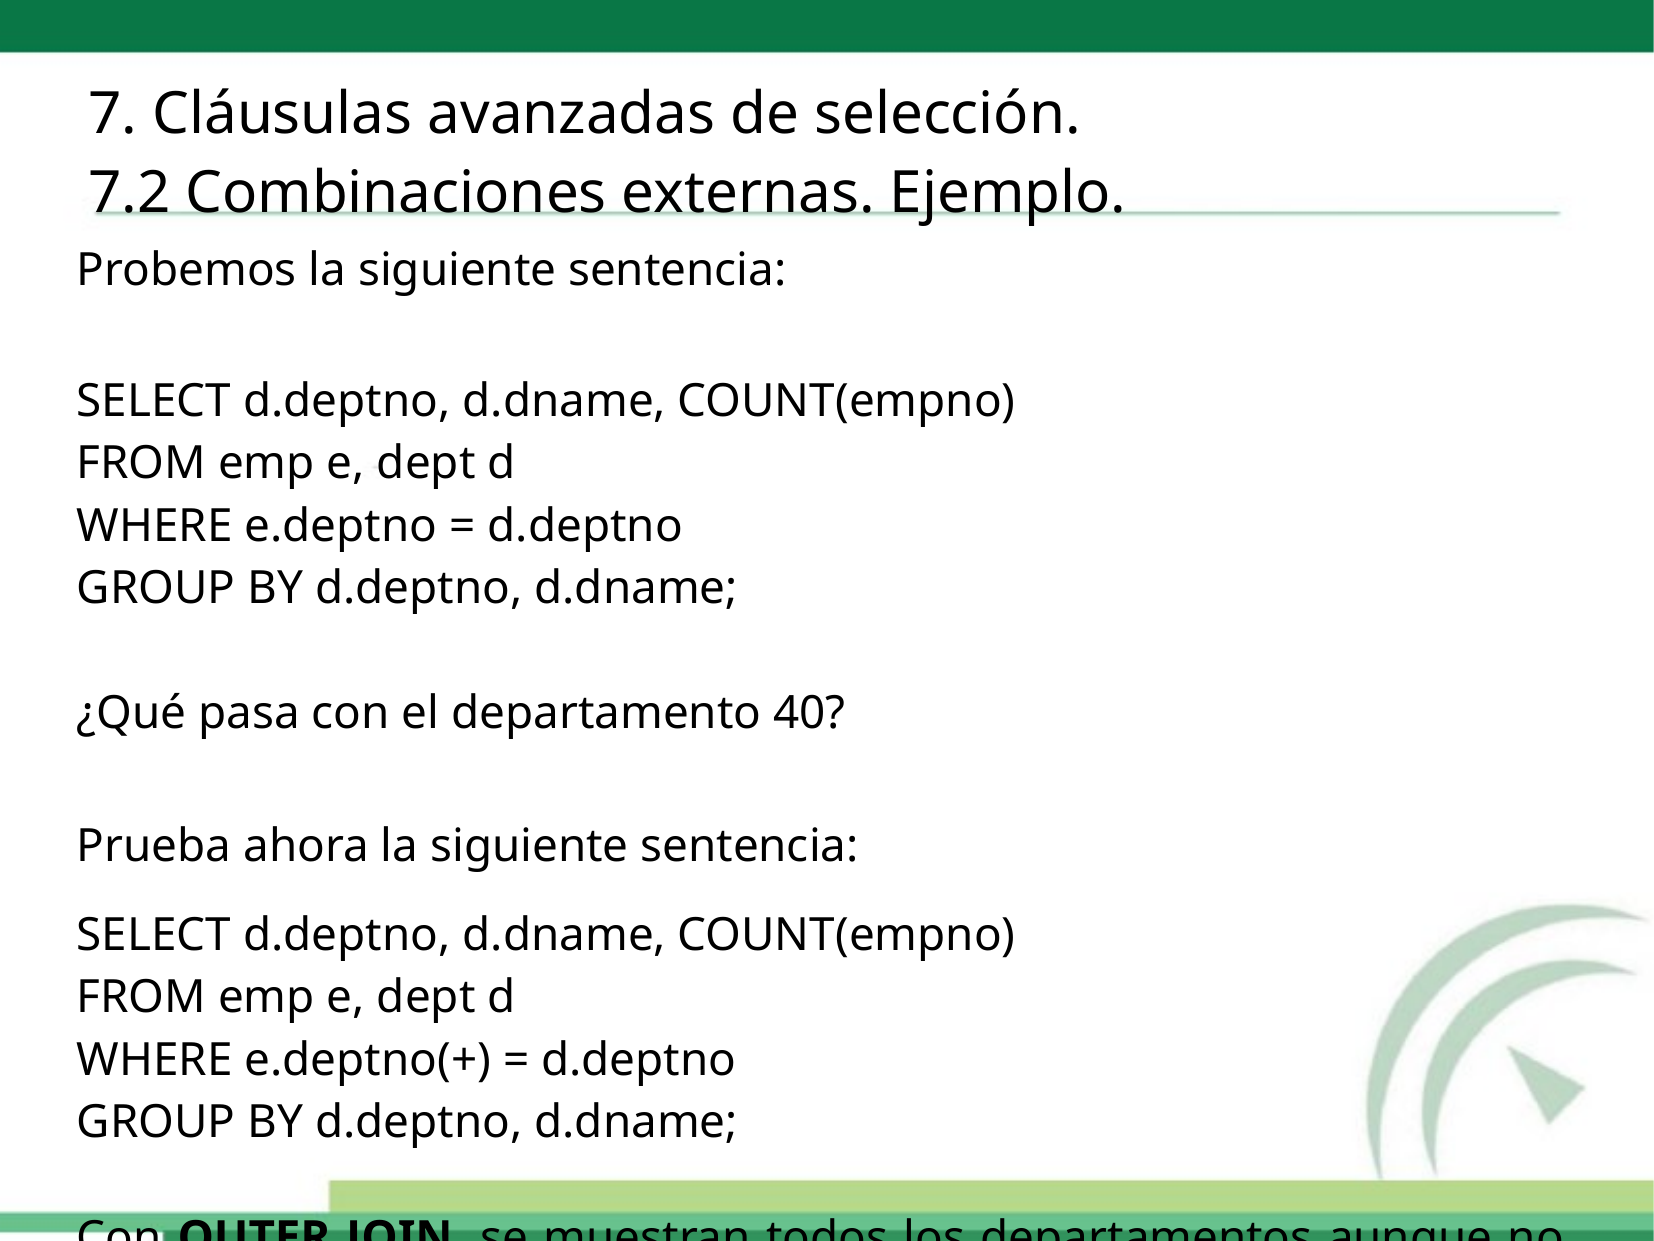

# 7. Cláusulas avanzadas de selección. 7.2 Combinaciones externas. Ejemplo.
Probemos la siguiente sentencia:
SELECT d.deptno, d.dname, COUNT(empno)
FROM emp e, dept d
WHERE e.deptno = d.deptno
GROUP BY d.deptno, d.dname;
¿Qué pasa con el departamento 40?
Prueba ahora la siguiente sentencia:
SELECT d.deptno, d.dname, COUNT(empno)
FROM emp e, dept d
WHERE e.deptno(+) = d.deptno
GROUP BY d.deptno, d.dname;
Con OUTER JOIN, se muestran todos los departamentos aunque no tengan empleados, nº empleados estará a NULL.